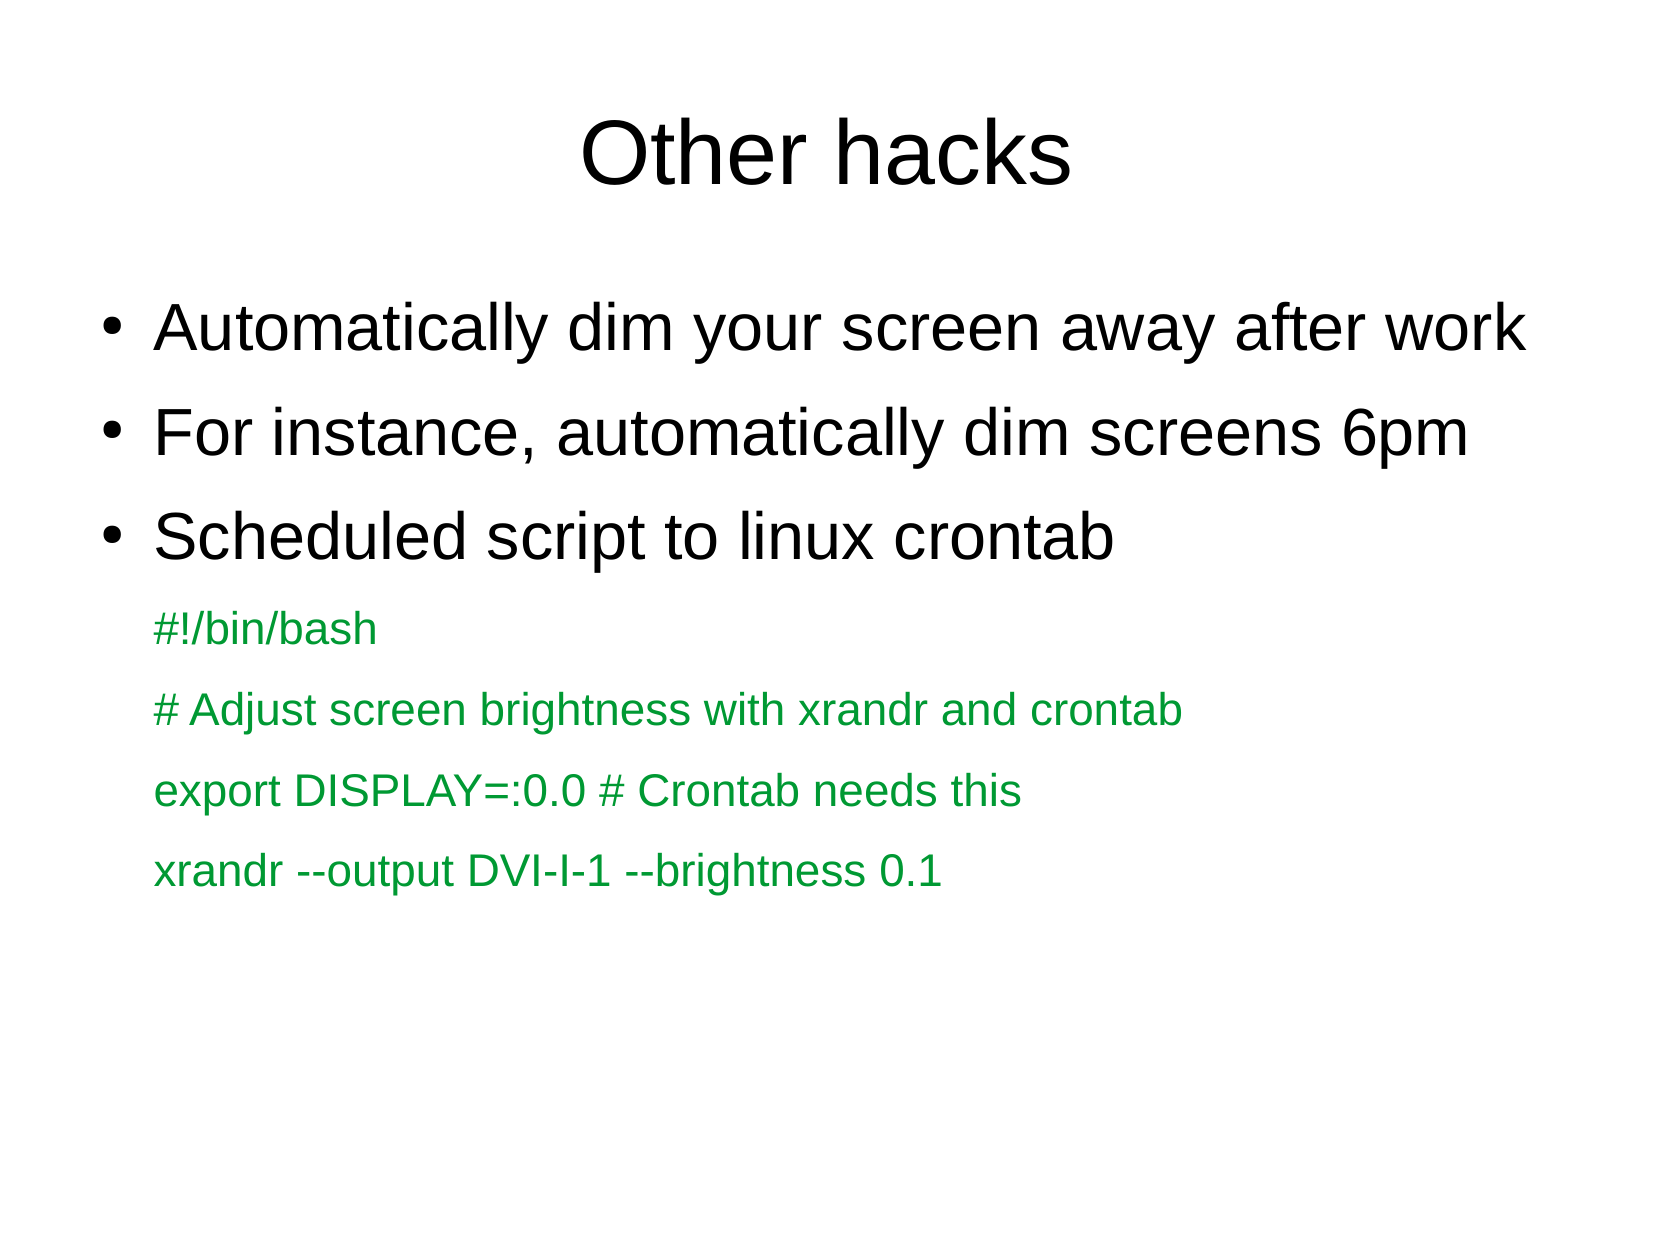

# Other hacks
Automatically dim your screen away after work
For instance, automatically dim screens 6pm
Scheduled script to linux crontab
#!/bin/bash
# Adjust screen brightness with xrandr and crontab
export DISPLAY=:0.0 # Crontab needs this
xrandr --output DVI-I-1 --brightness 0.1